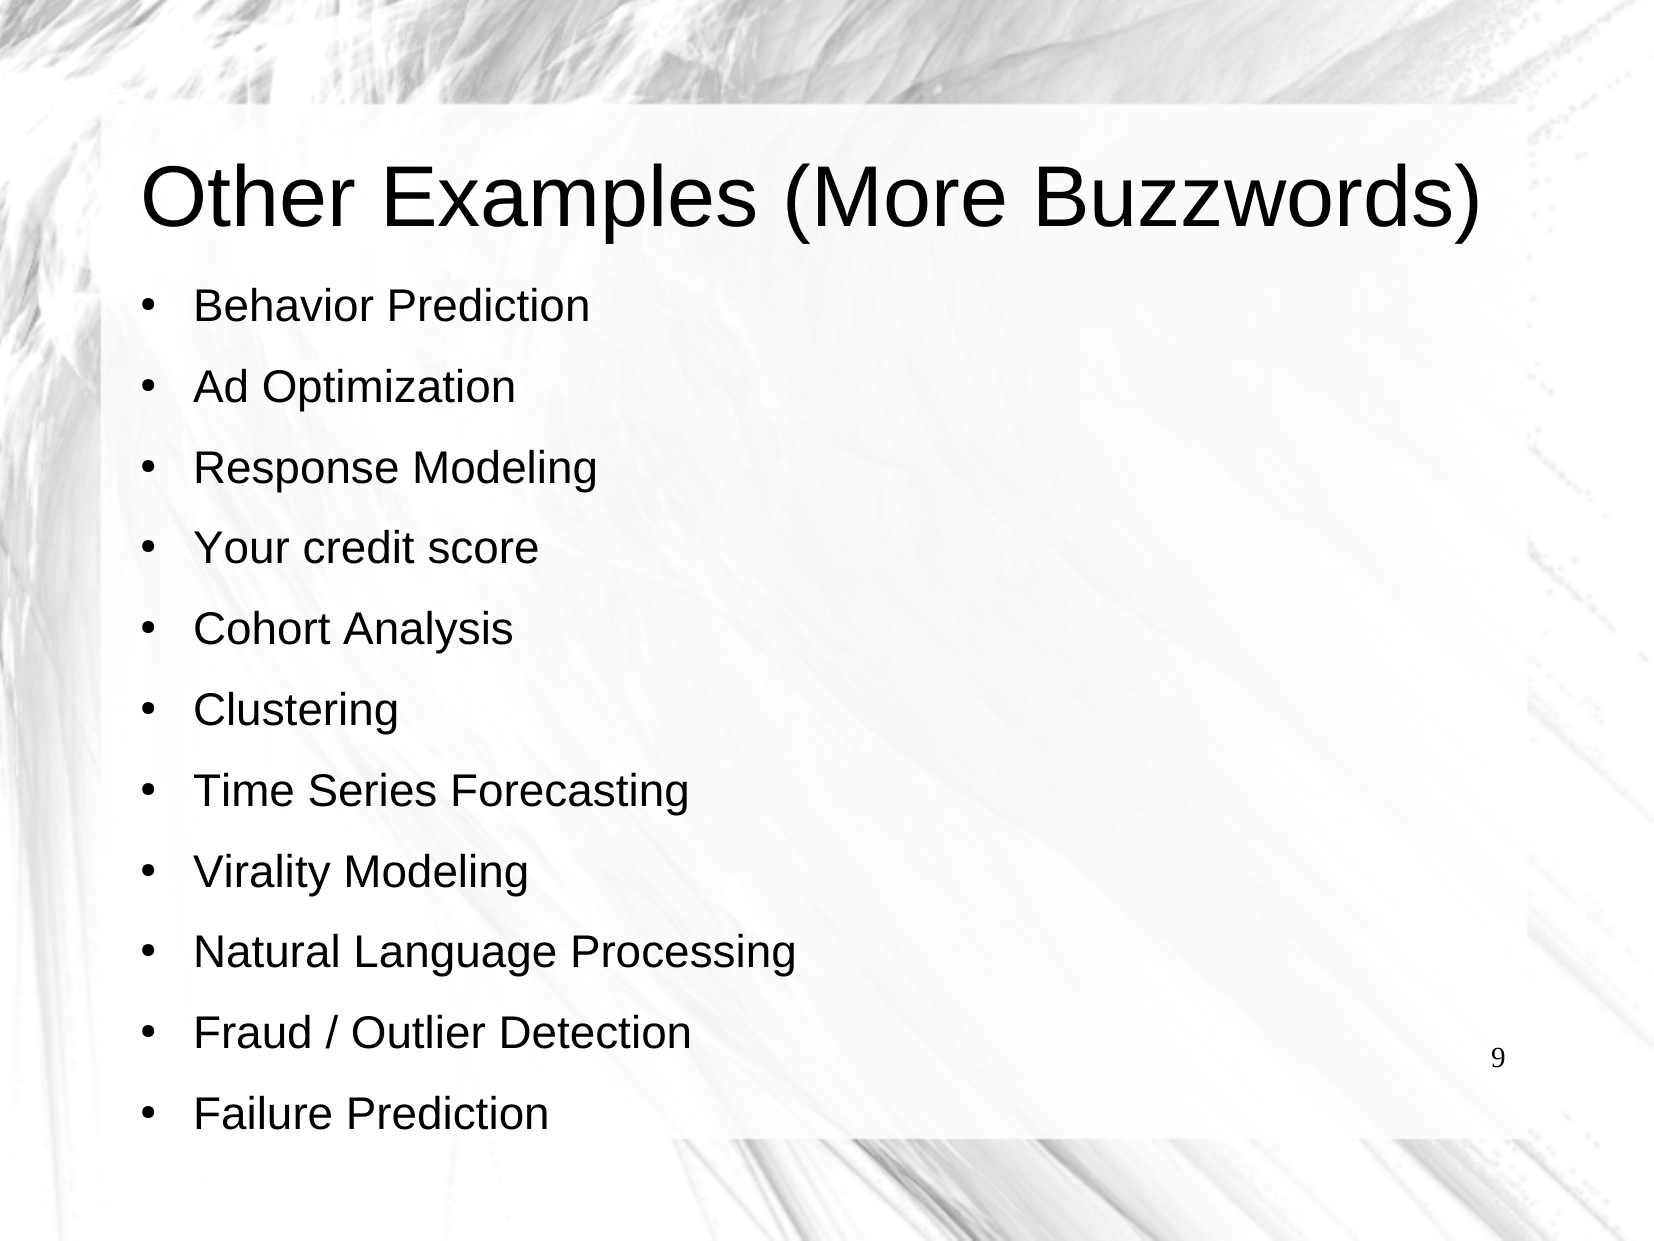

# Other Examples (More Buzzwords)
Behavior Prediction
Ad Optimization
Response Modeling
Your credit score
Cohort Analysis
Clustering
Time Series Forecasting
Virality Modeling
Natural Language Processing
Fraud / Outlier Detection
Failure Prediction
9